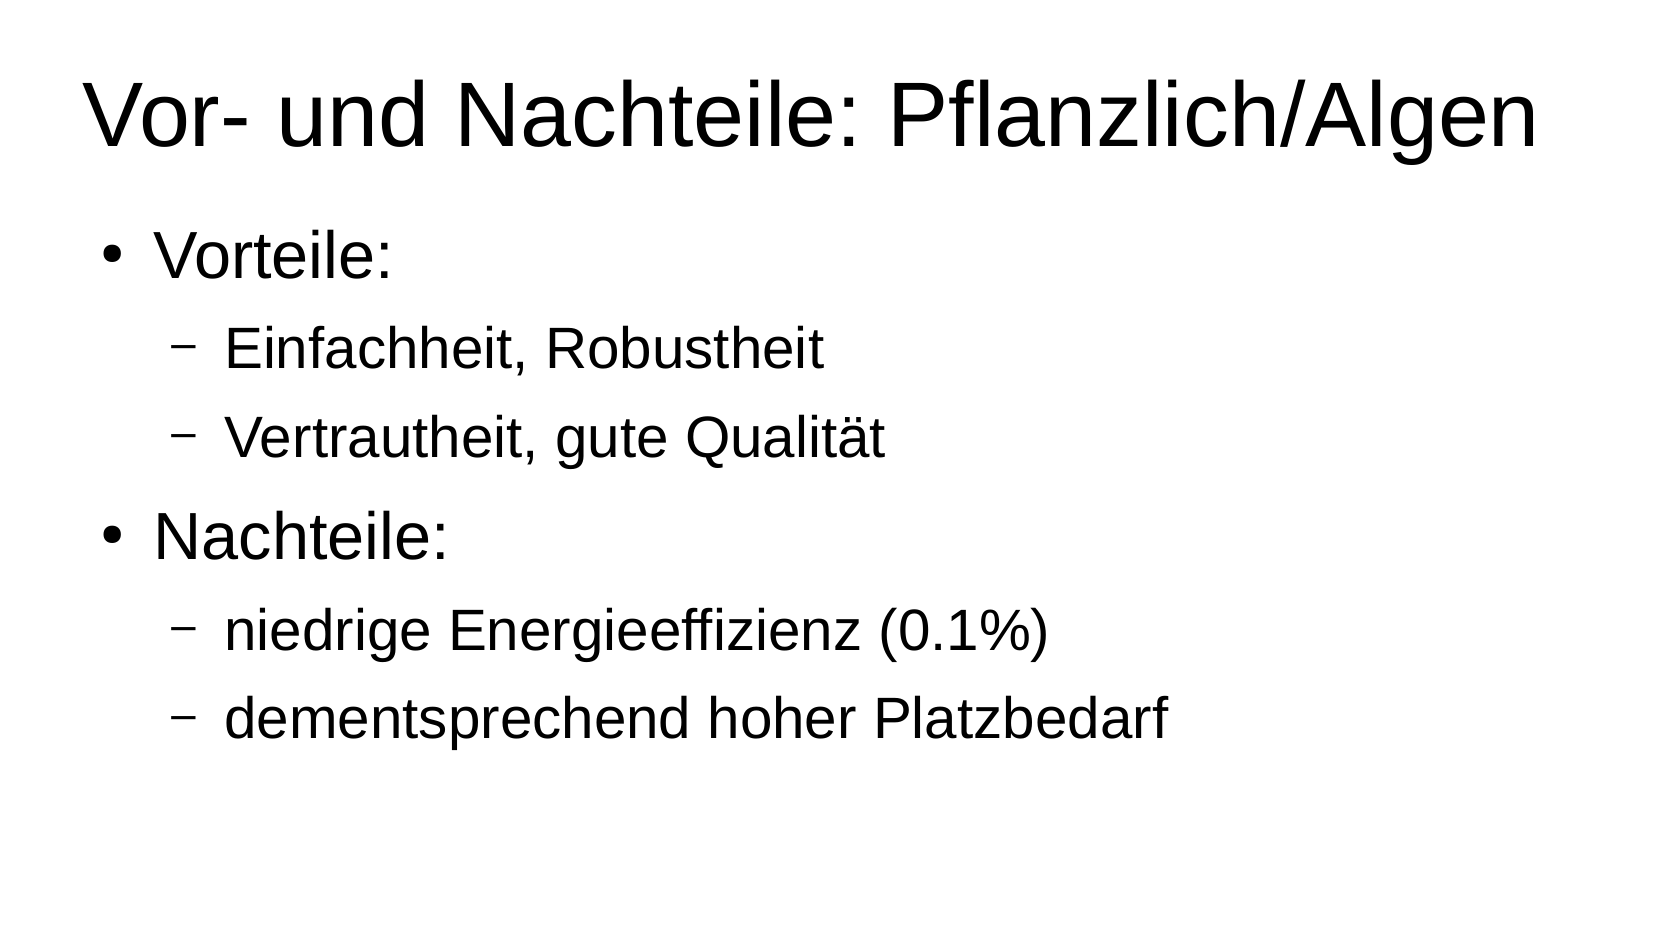

# Vor- und Nachteile: Pflanzlich/Algen
Vorteile:
Einfachheit, Robustheit
Vertrautheit, gute Qualität
Nachteile:
niedrige Energieeffizienz (0.1%)
dementsprechend hoher Platzbedarf